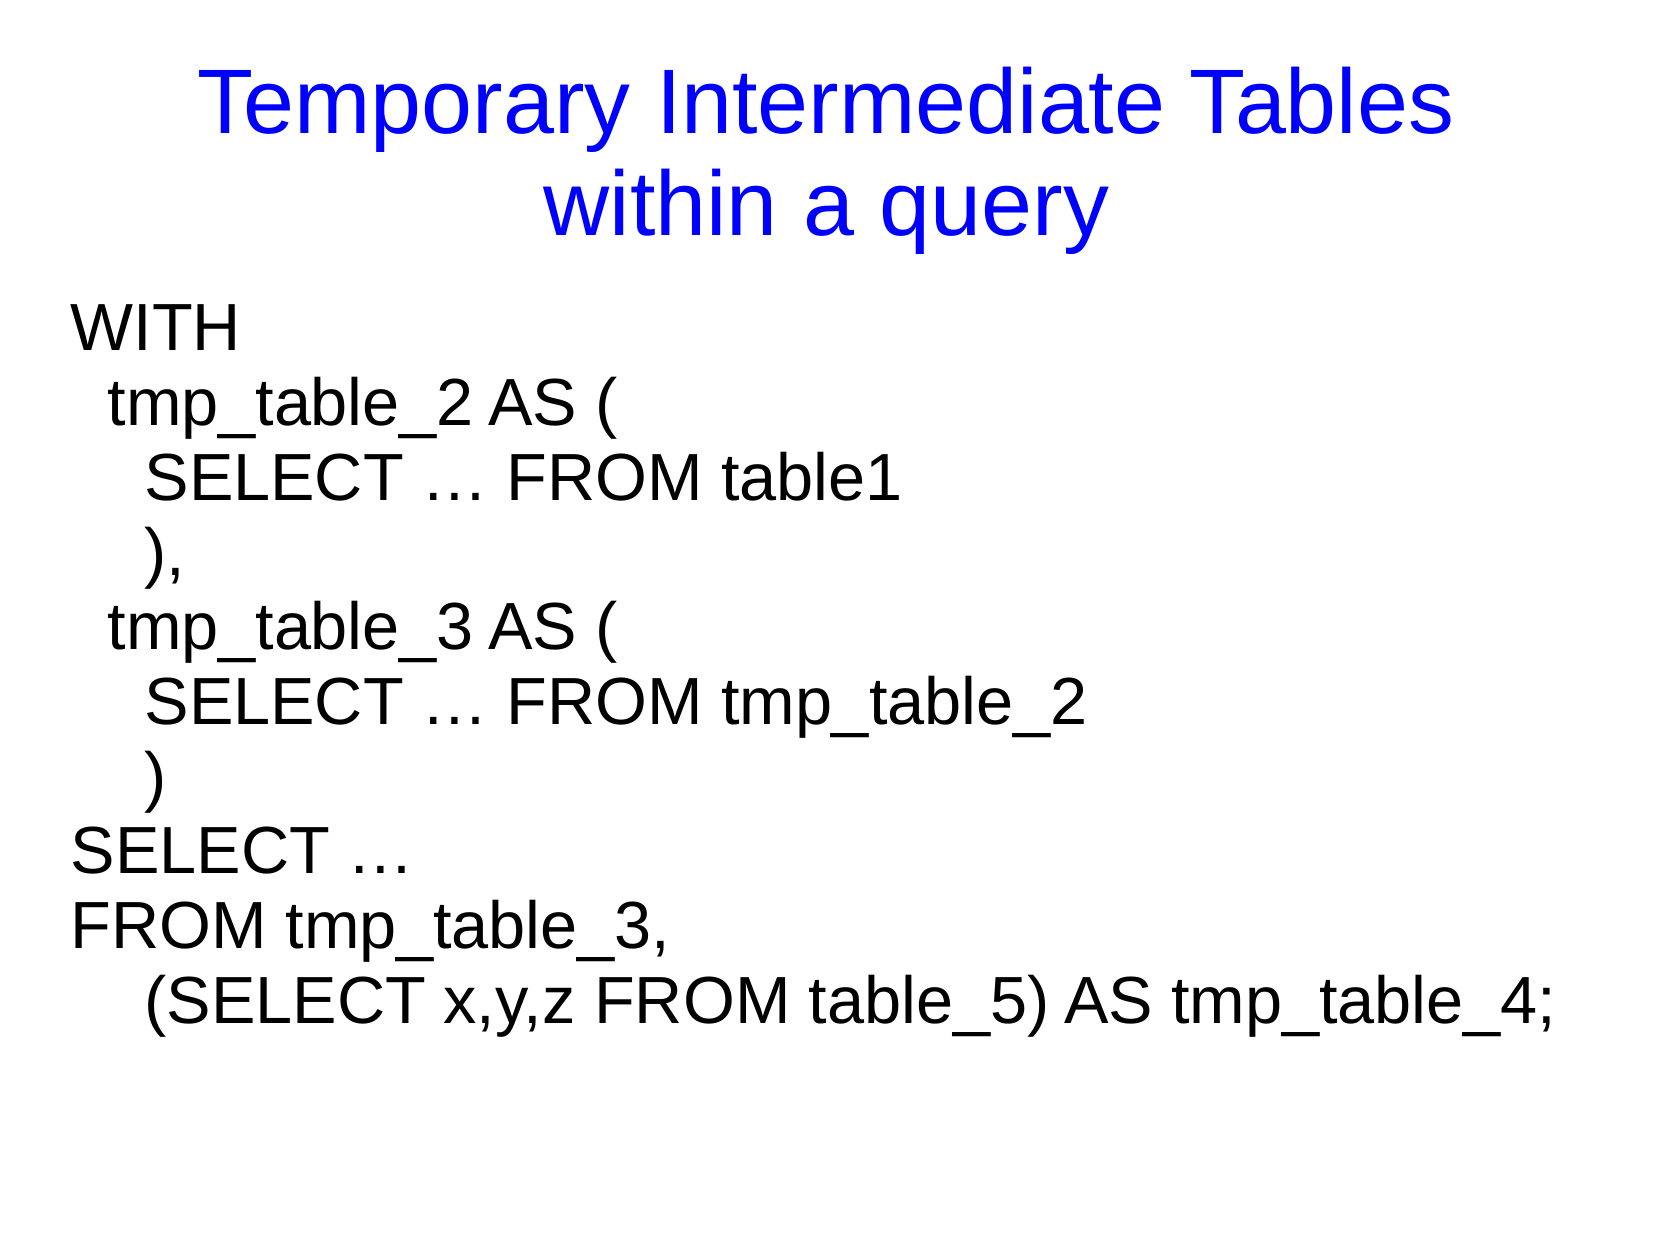

# Temporary Intermediate Tables within a query
WITH
 tmp_table_2 AS (
 SELECT … FROM table1
 ),
 tmp_table_3 AS (
 SELECT … FROM tmp_table_2
 )
SELECT …
FROM tmp_table_3,
 (SELECT x,y,z FROM table_5) AS tmp_table_4;